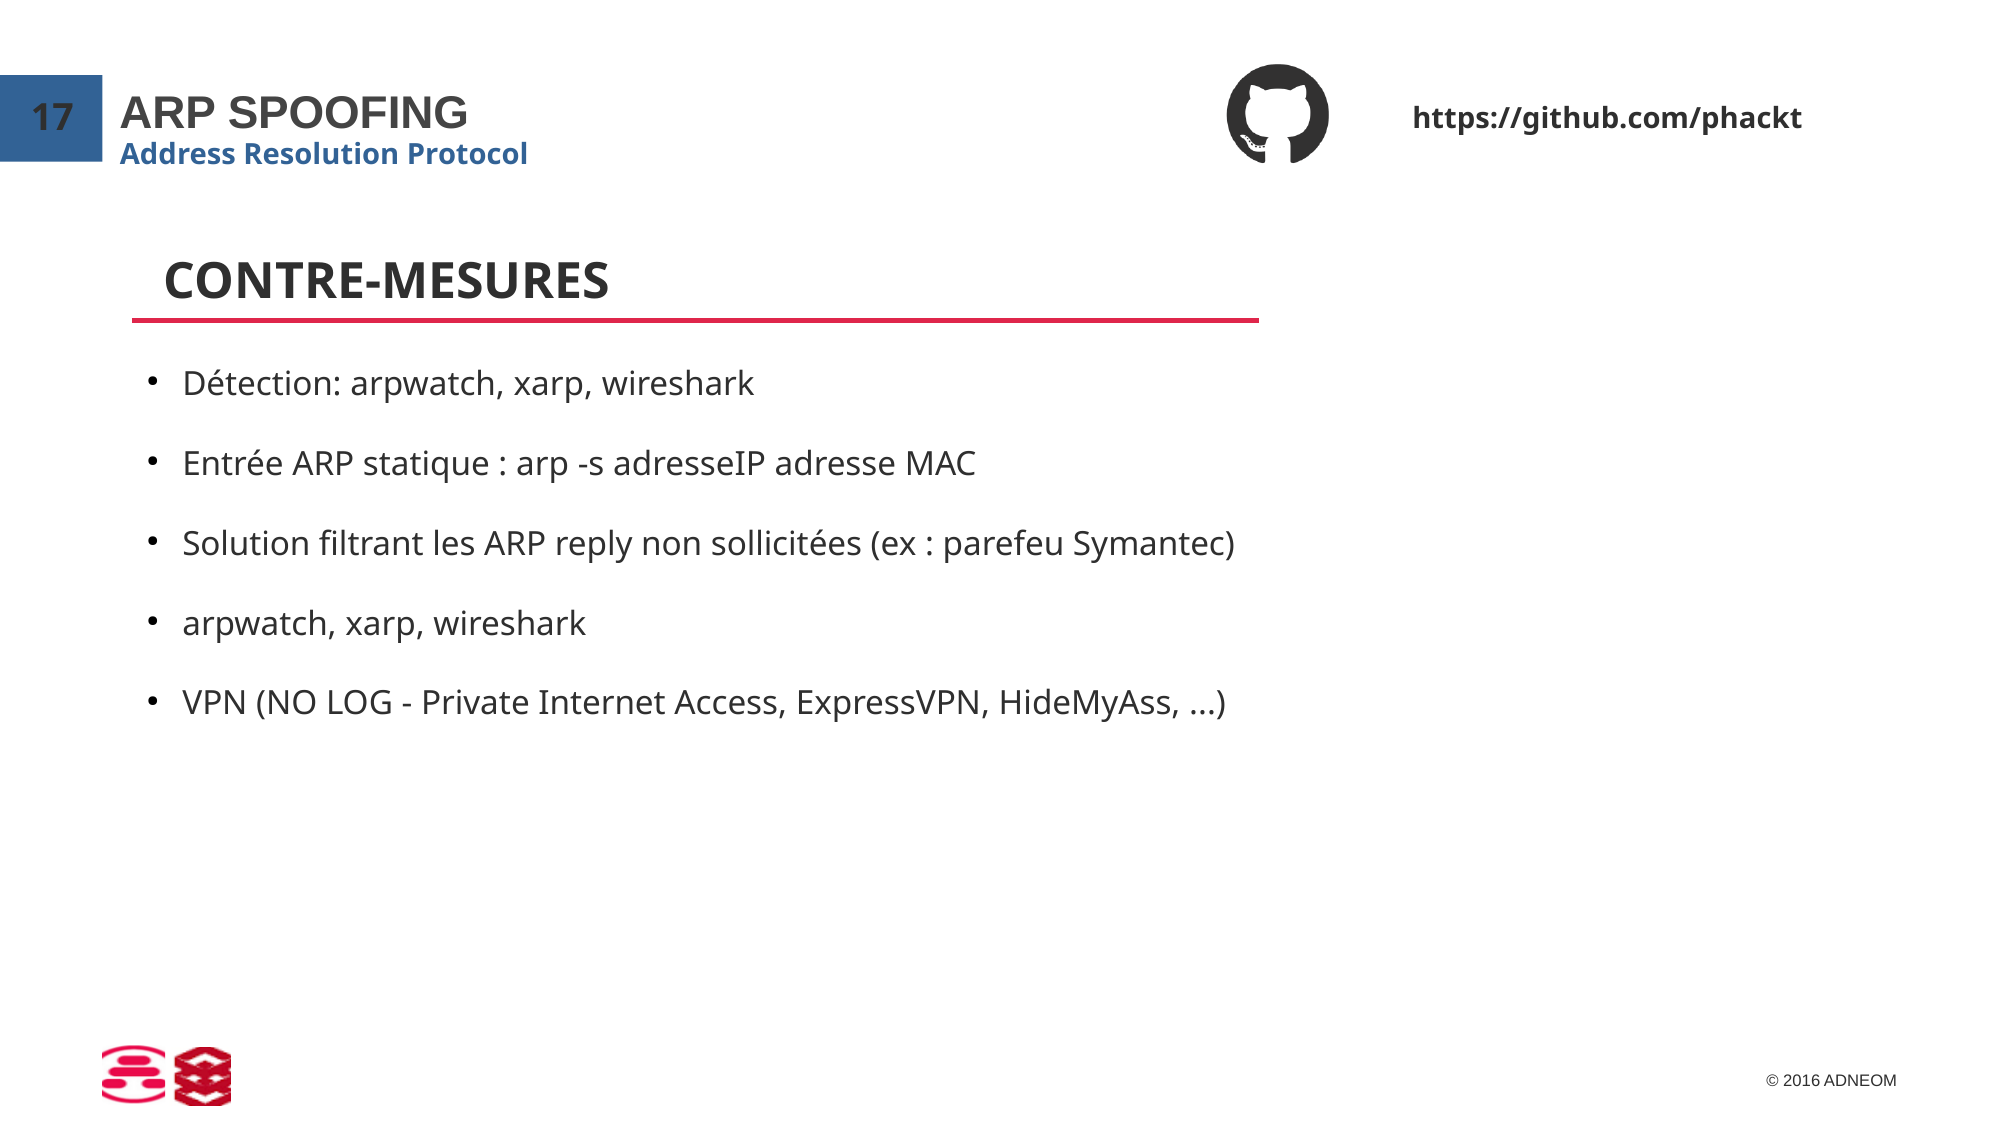

https://github.com/phackt
# ARP SPOOFING
Address Resolution Protocol
CONTRE-MESURES
Détection: arpwatch, xarp, wireshark
Entrée ARP statique : arp -s adresseIP adresse MAC
Solution filtrant les ARP reply non sollicitées (ex : parefeu Symantec)
arpwatch, xarp, wireshark
VPN (NO LOG - Private Internet Access, ExpressVPN, HideMyAss, ...)